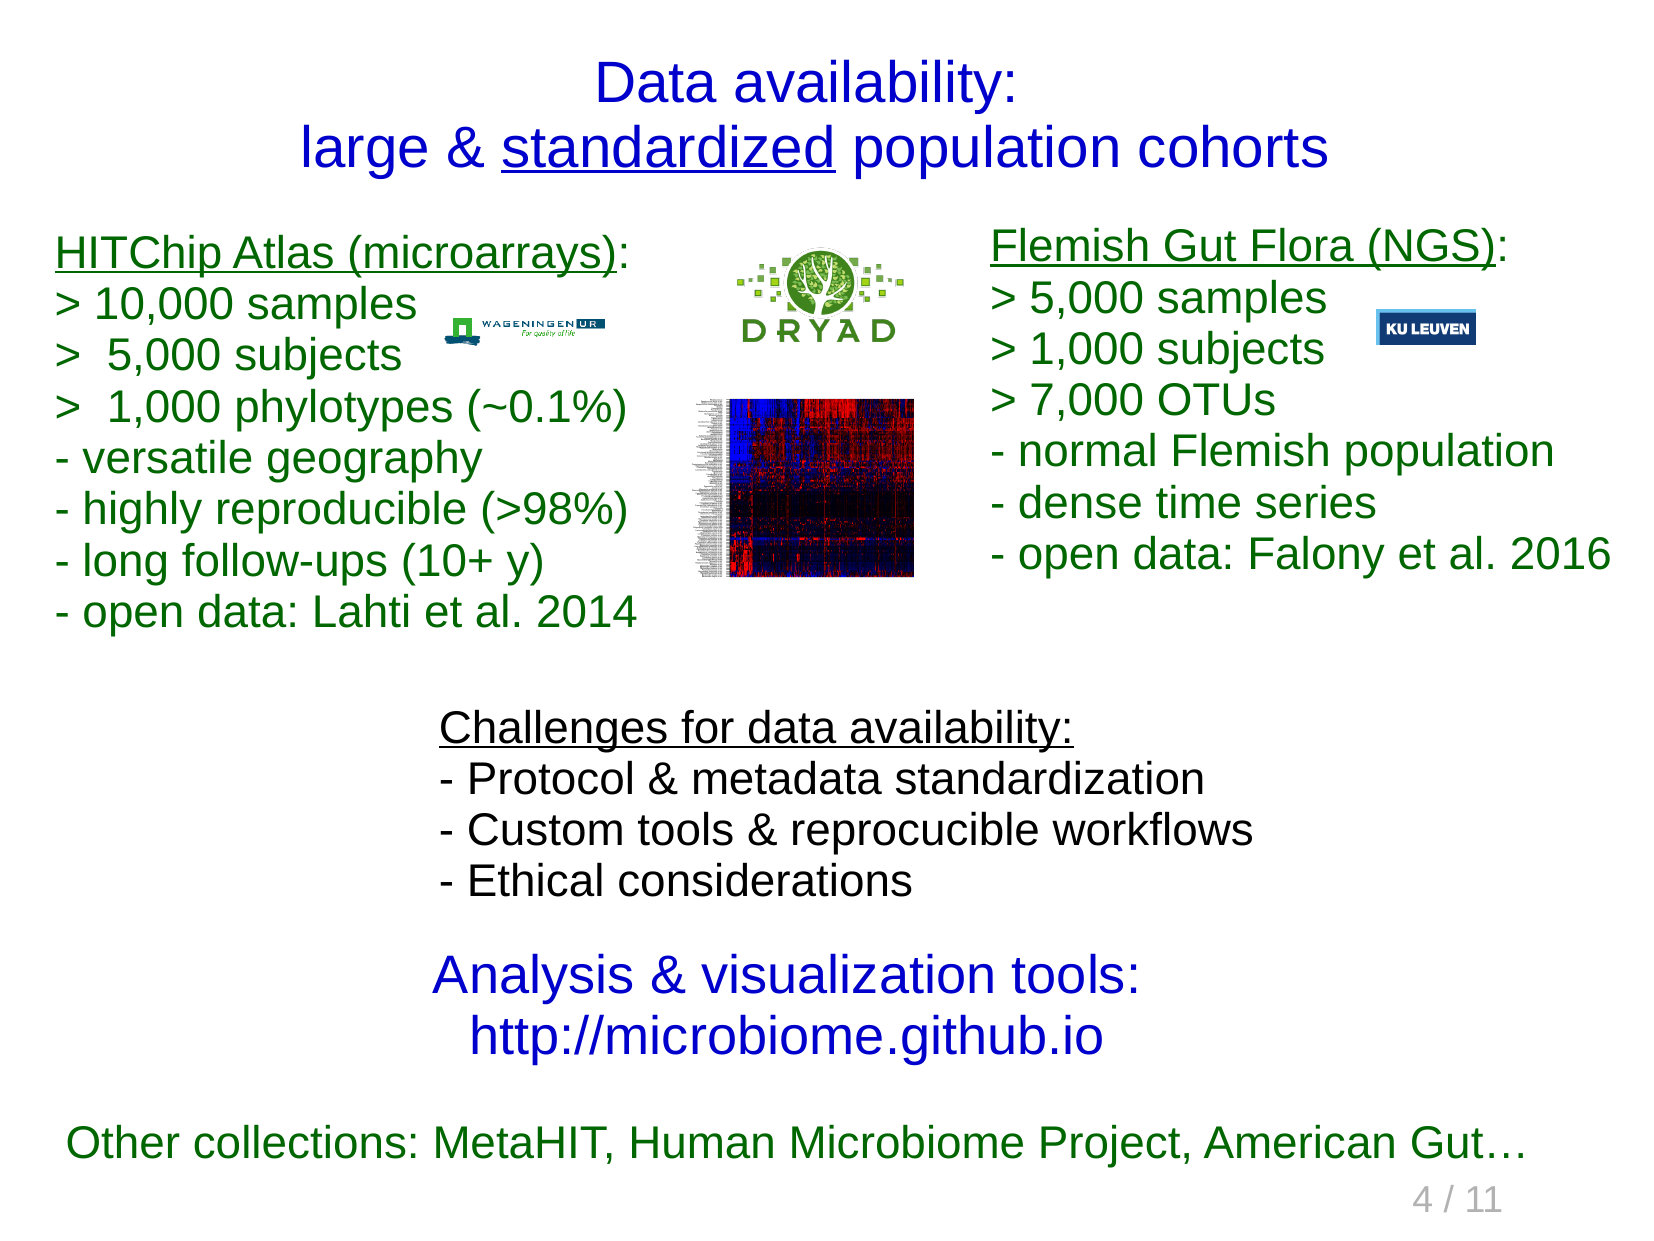

Data availability:
large & standardized population cohorts
Flemish Gut Flora (NGS):
> 5,000 samples
> 1,000 subjects
> 7,000 OTUs
- normal Flemish population
- dense time series
- open data: Falony et al. 2016
HITChip Atlas (microarrays):
> 10,000 samples
> 5,000 subjects
> 1,000 phylotypes (~0.1%)
- versatile geography
- highly reproducible (>98%)
- long follow-ups (10+ y)
- open data: Lahti et al. 2014
Challenges for data availability:
- Protocol & metadata standardization
- Custom tools & reprocucible workflows
- Ethical considerations
Analysis & visualization tools: http://microbiome.github.io
Other collections: MetaHIT, Human Microbiome Project, American Gut…